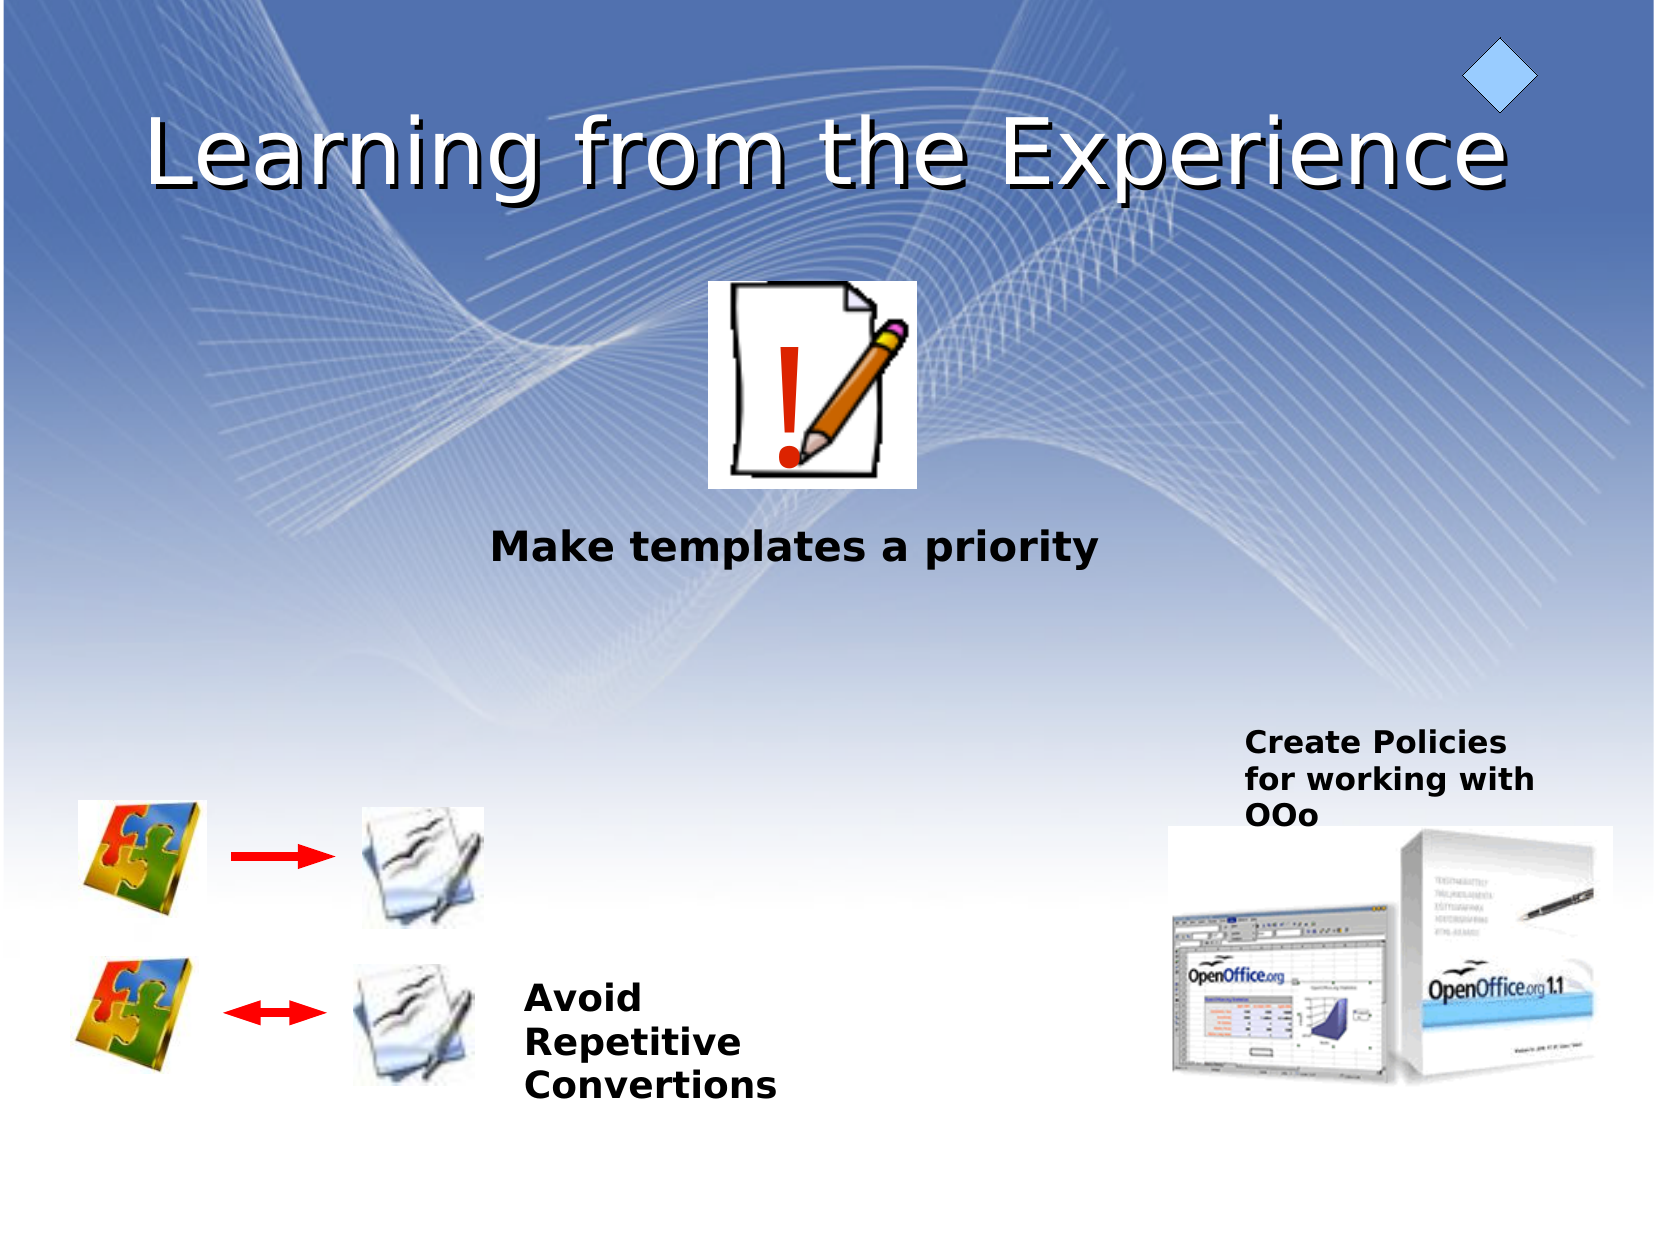

# Learning from the Experience
!
Make templates a priority
Create Policies
for working with
OOo
Avoid
Repetitive
Convertions